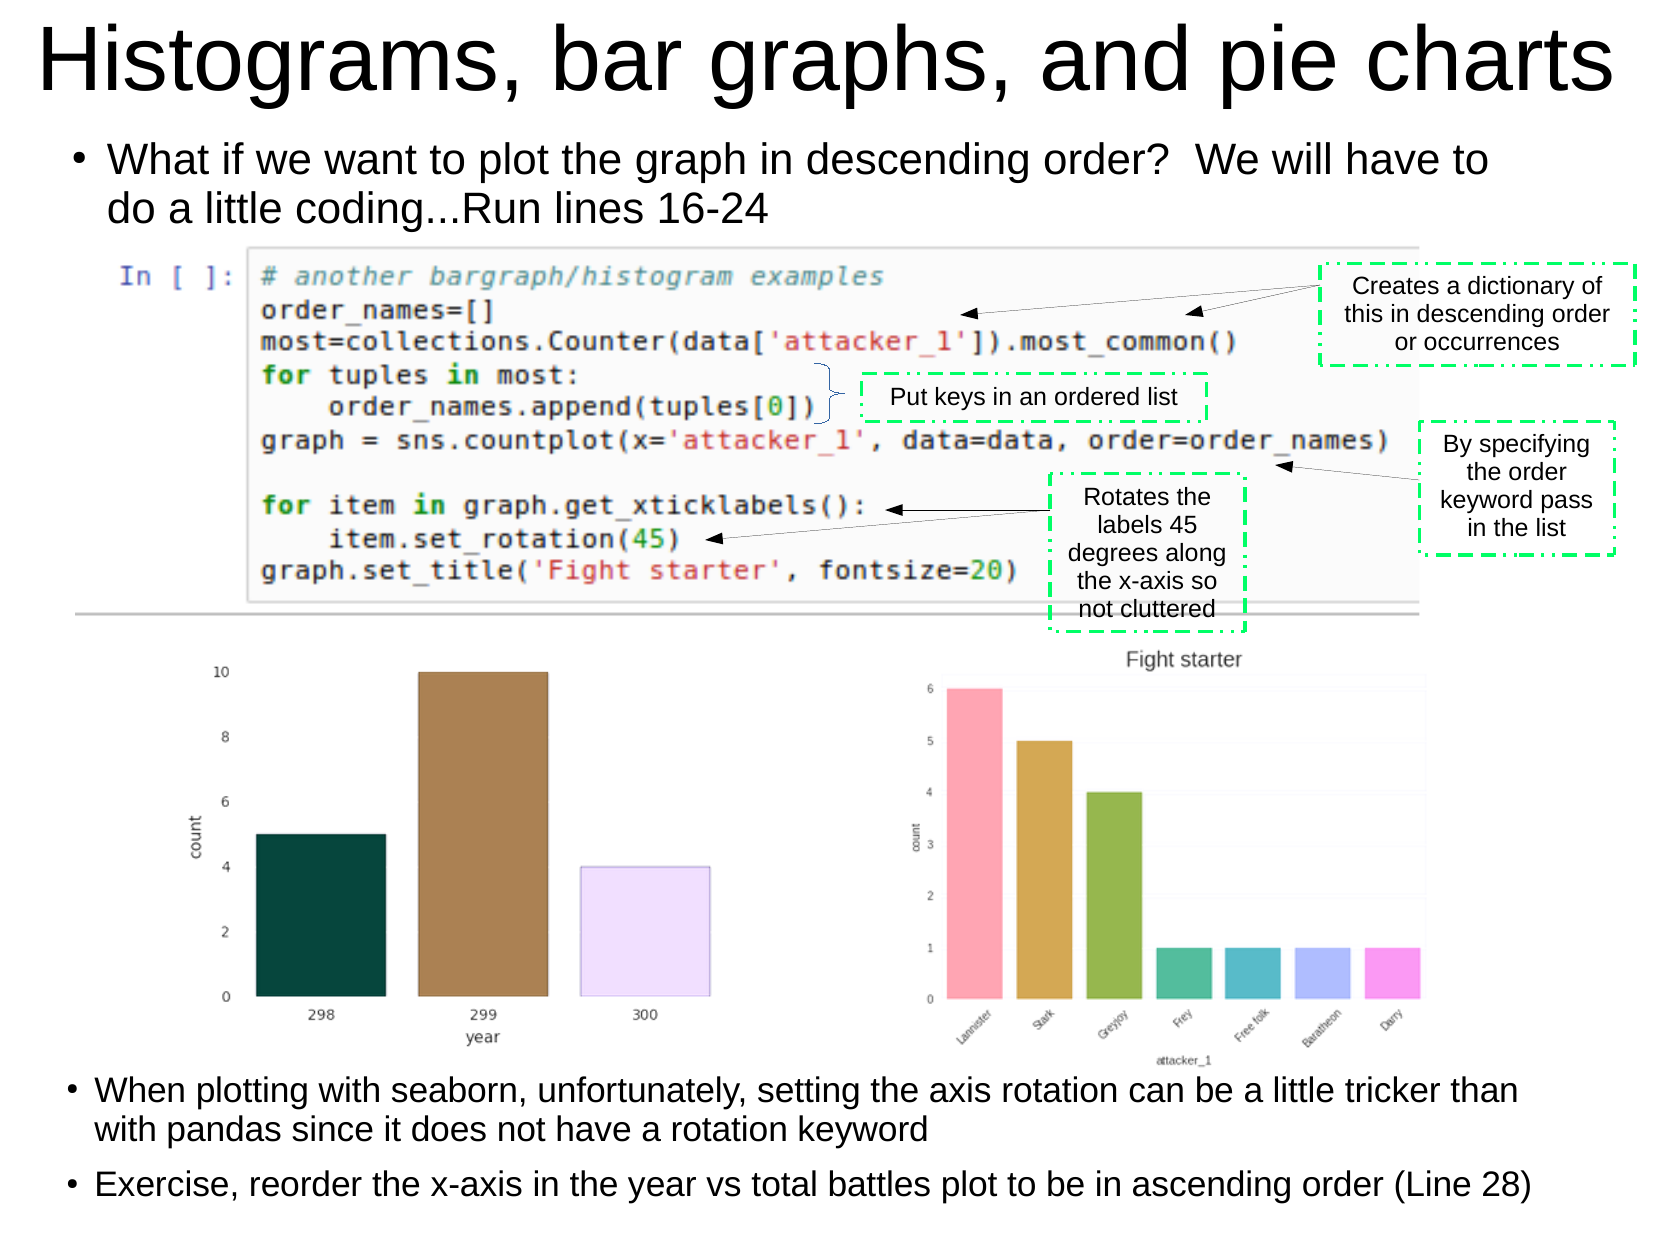

Histograms, bar graphs, and pie charts
# What if we want to plot the graph in descending order? We will have to do a little coding...Run lines 16-24
Creates a dictionary of this in descending order or occurrences
Put keys in an ordered list
By specifying the order keyword pass in the list
Rotates the labels 45 degrees along the x-axis so not cluttered
When plotting with seaborn, unfortunately, setting the axis rotation can be a little tricker than with pandas since it does not have a rotation keyword
Exercise, reorder the x-axis in the year vs total battles plot to be in ascending order (Line 28)